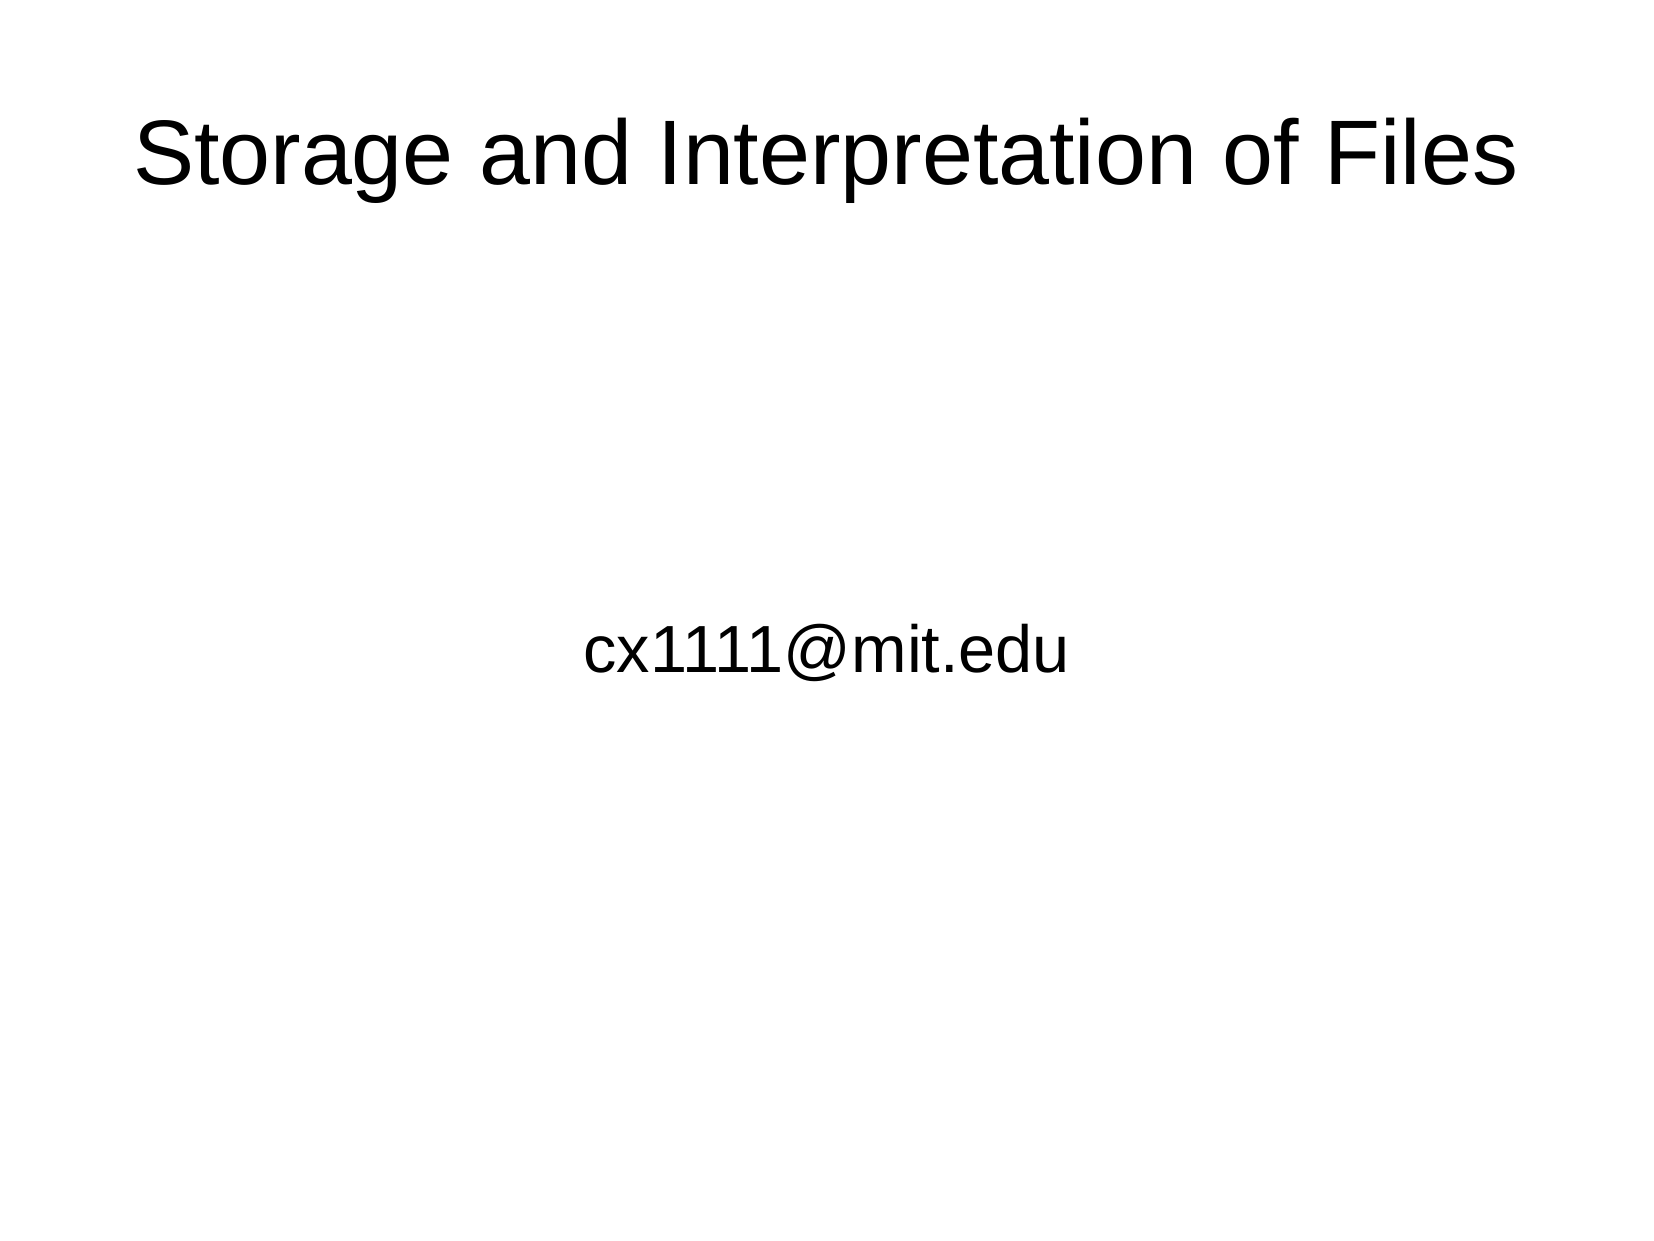

# Storage and Interpretation of Files
cx1111@mit.edu